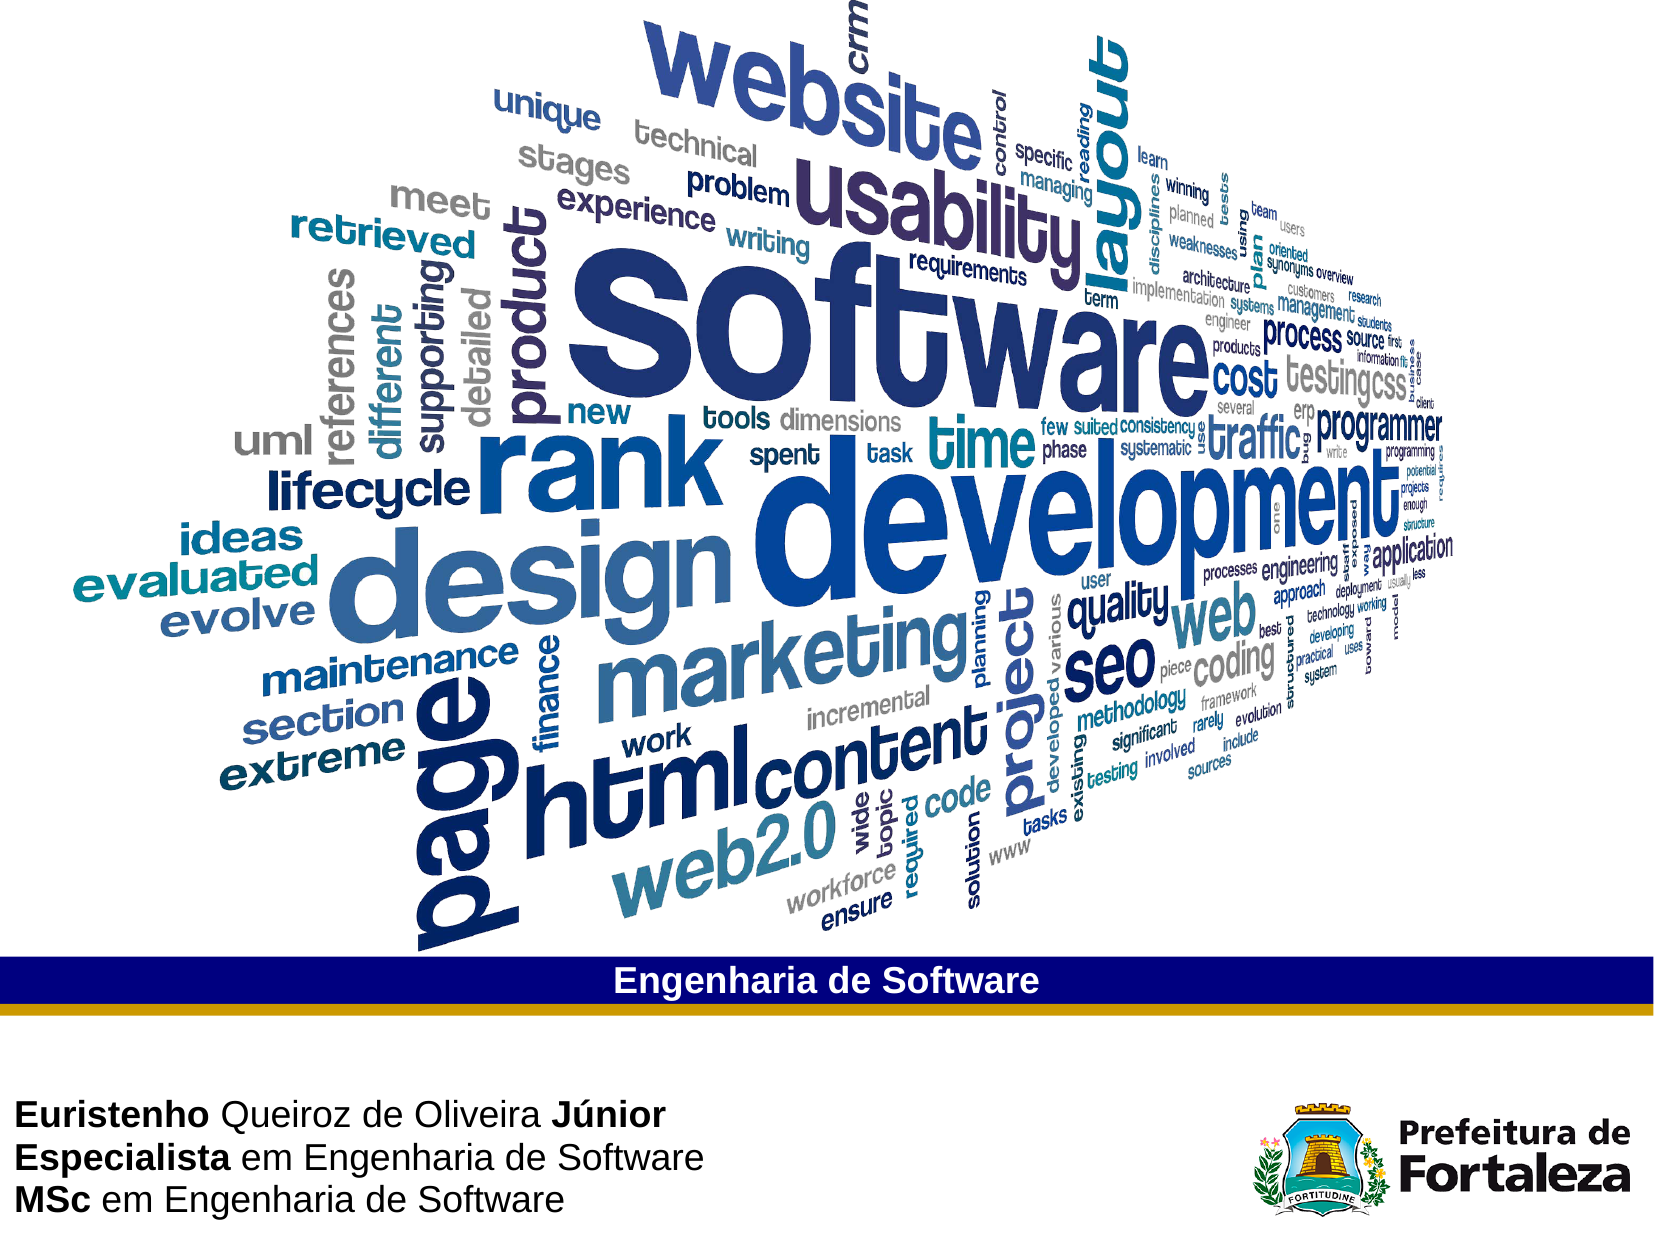

Engenharia de Software
Euristenho Queiroz de Oliveira Júnior
Especialista em Engenharia de Software
MSc em Engenharia de Software